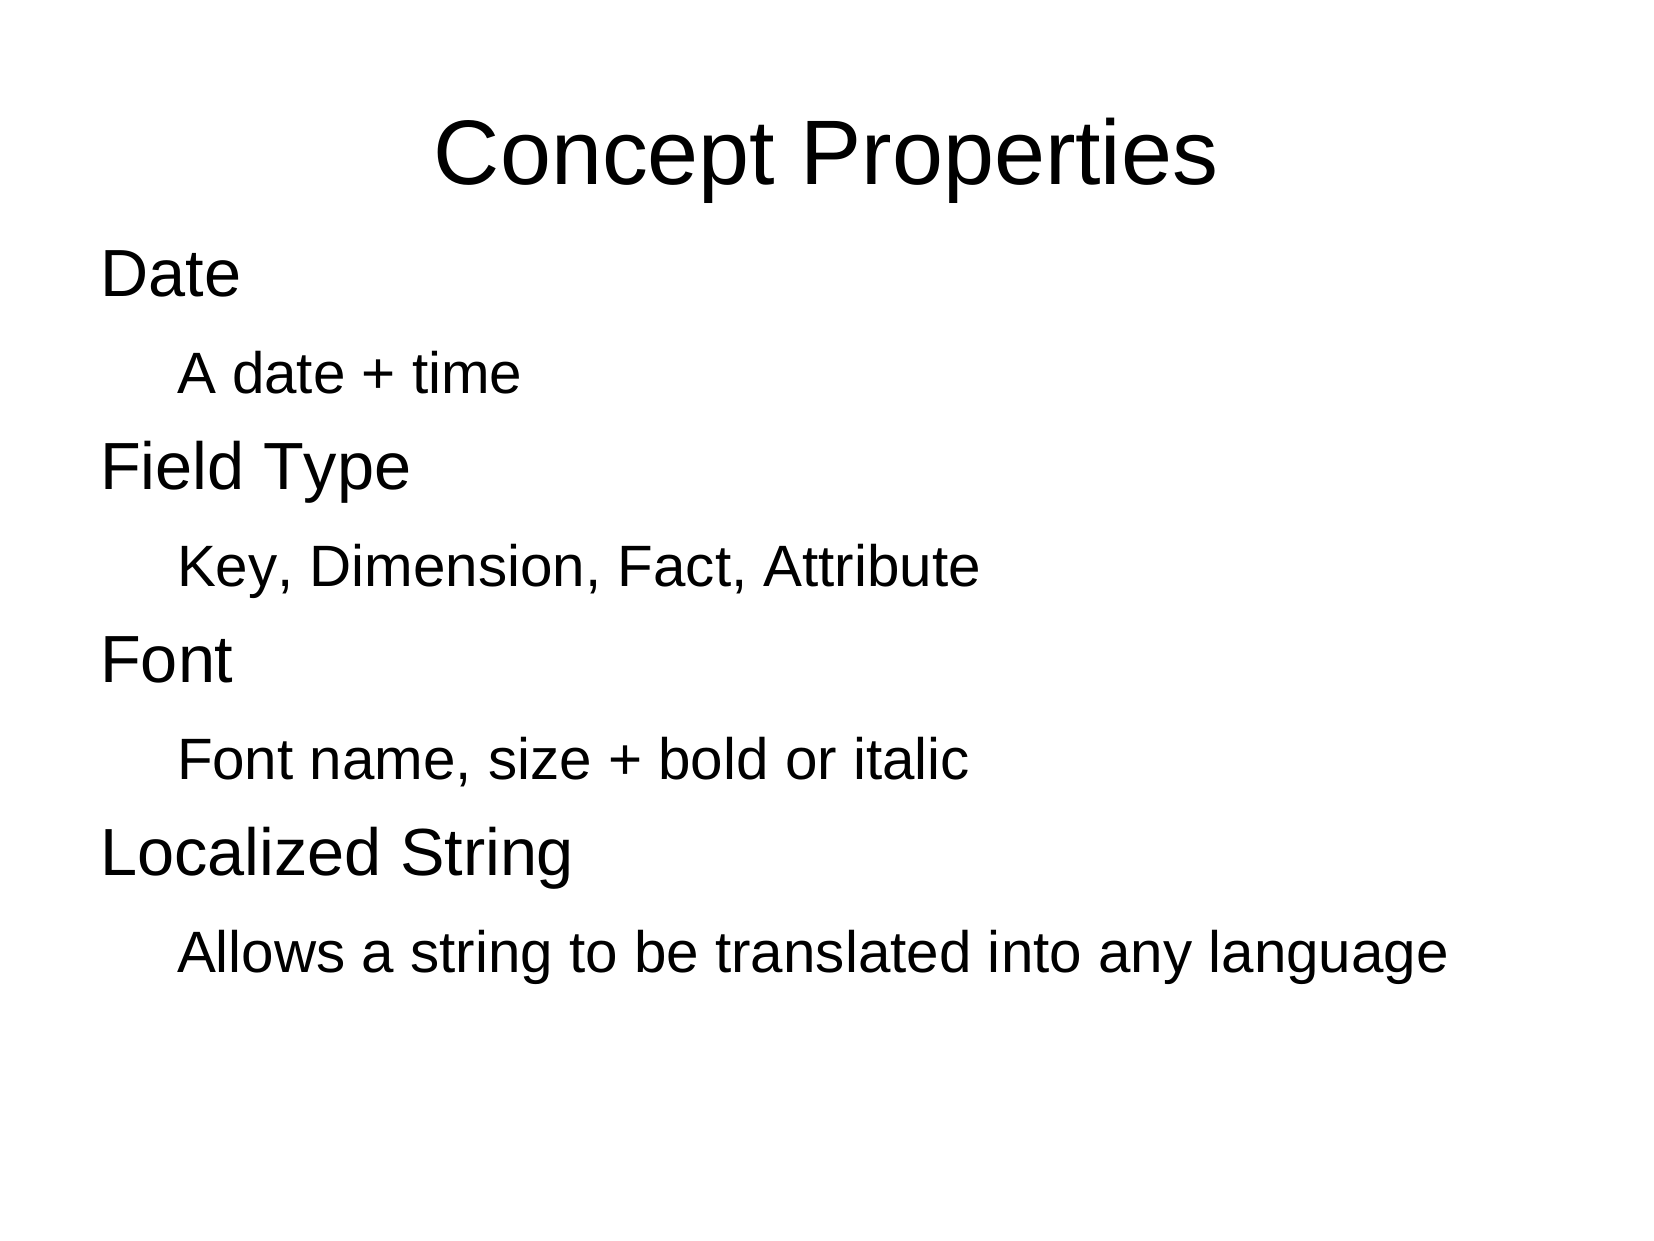

# Concept Properties
Date
A date + time
Field Type
Key, Dimension, Fact, Attribute
Font
Font name, size + bold or italic
Localized String
Allows a string to be translated into any language